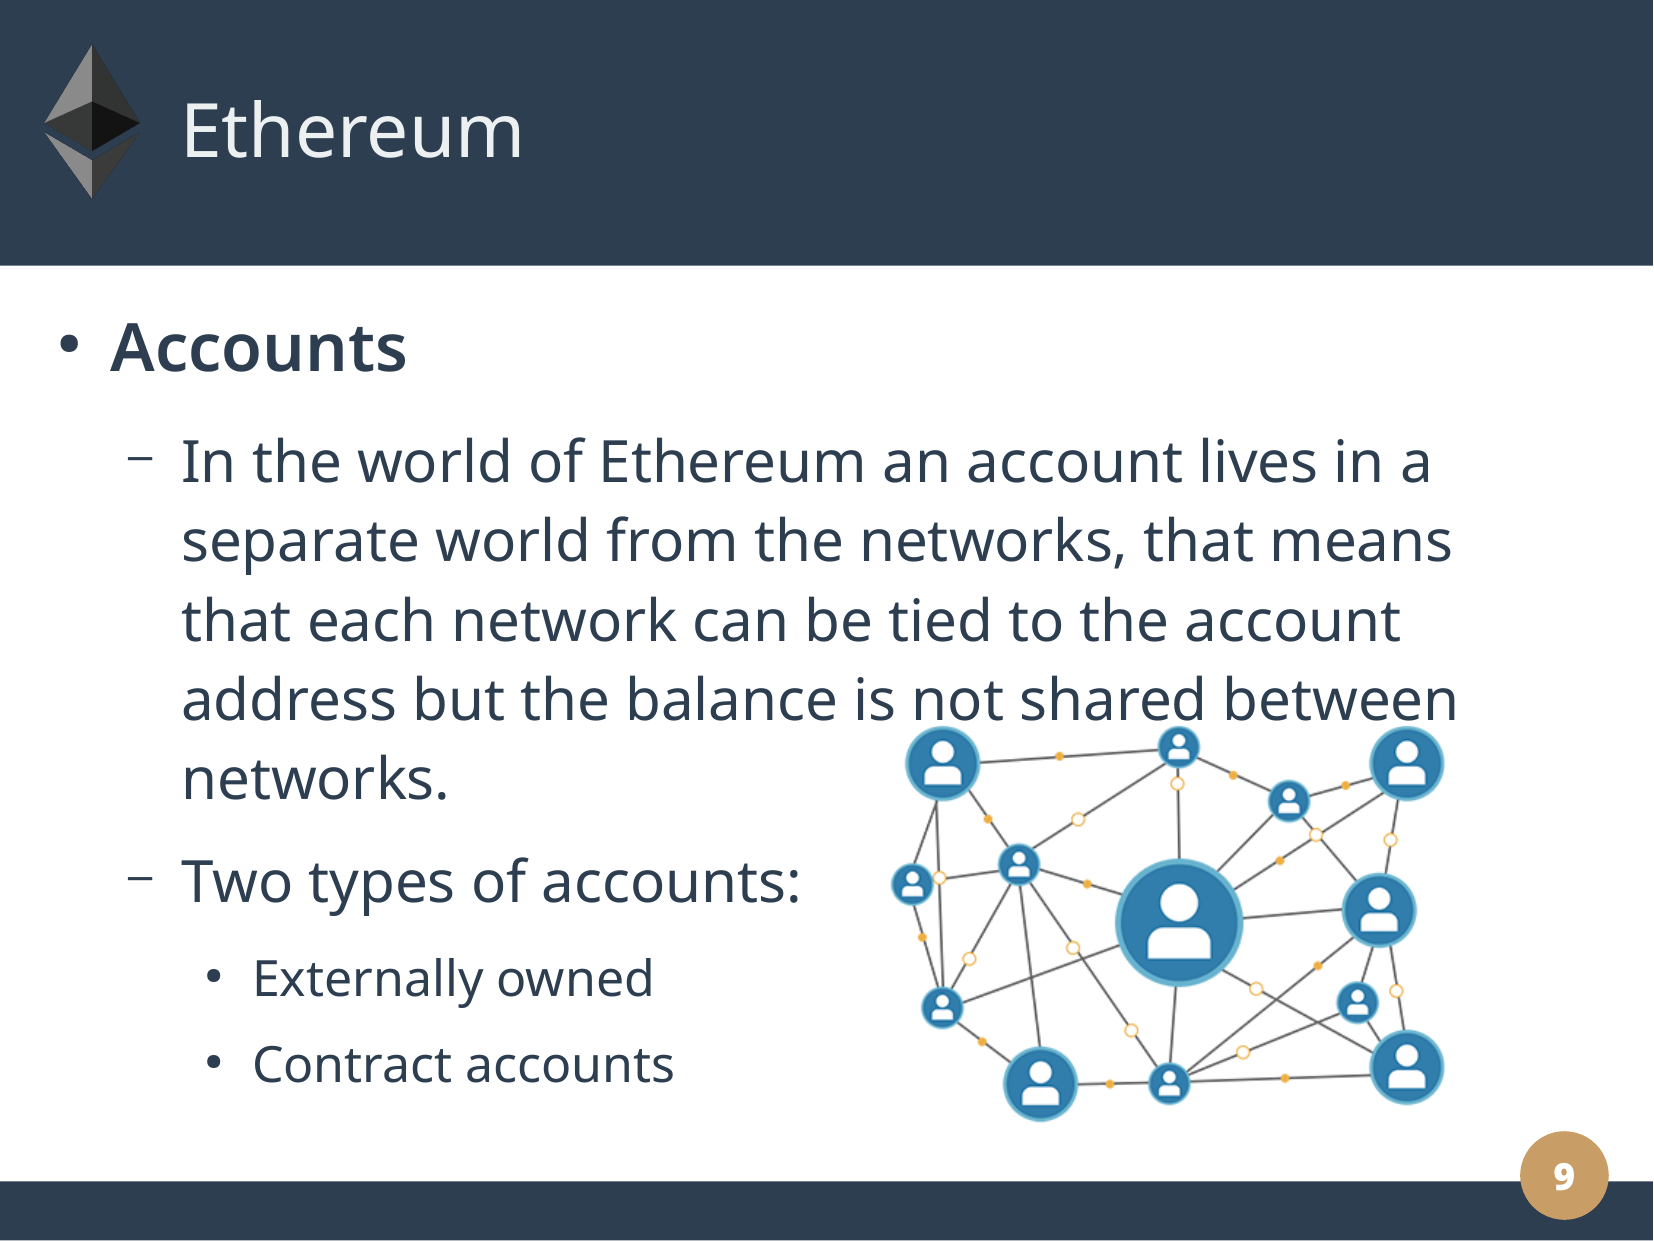

# Ethereum
Accounts
In the world of Ethereum an account lives in a separate world from the networks, that means that each network can be tied to the account address but the balance is not shared between networks.
Two types of accounts:
Externally owned
Contract accounts
9